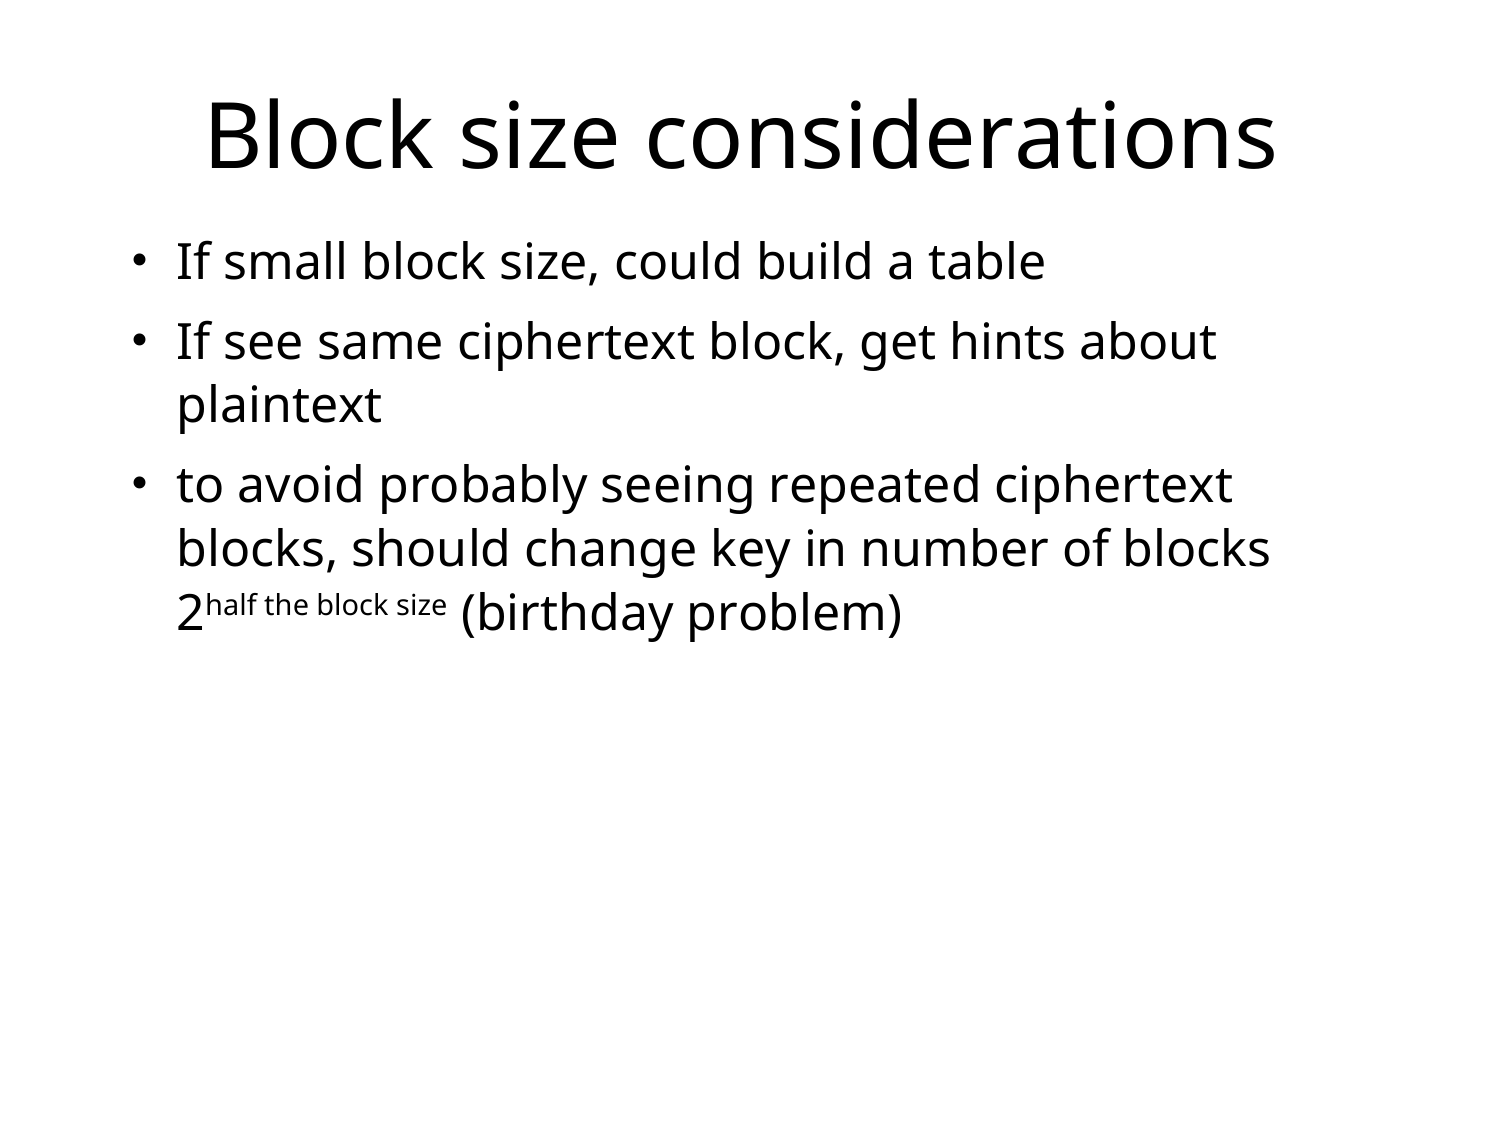

# Block size considerations
If small block size, could build a table
If see same ciphertext block, get hints about plaintext
to avoid probably seeing repeated ciphertext blocks, should change key in number of blocks 2half the block size (birthday problem)